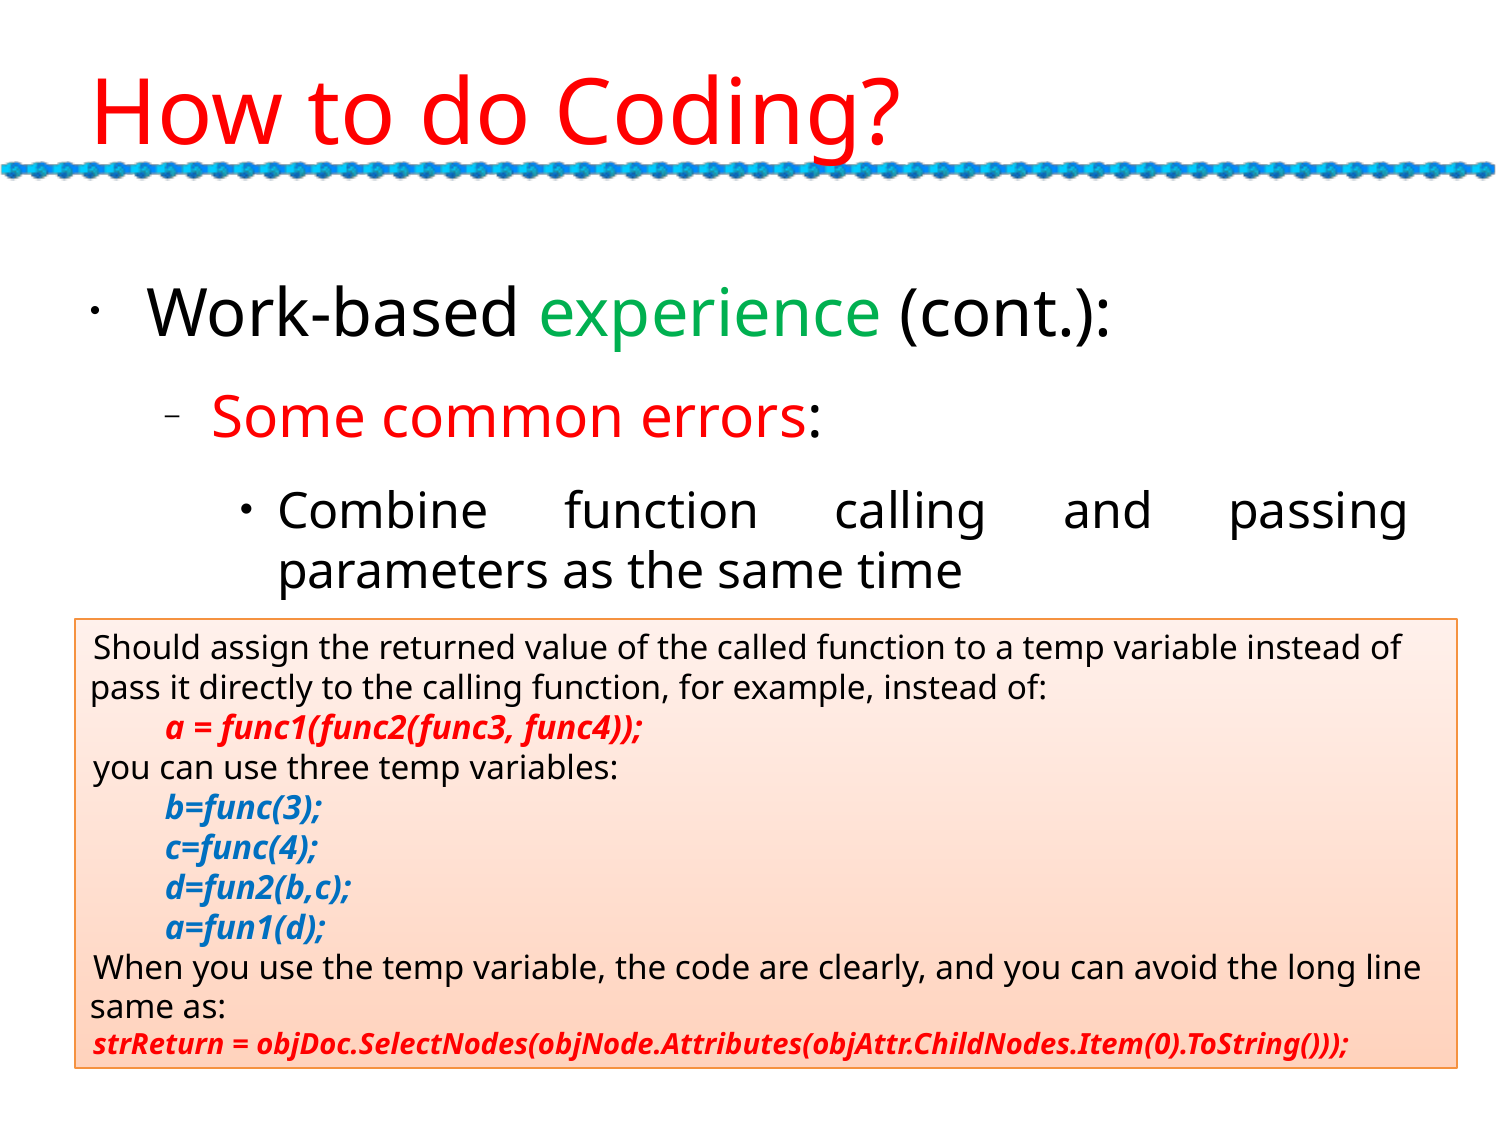

How to do Coding?
# Work-based experience (cont.):
Some common errors:
Combine function calling and passing parameters as the same time
Should assign the returned value of the called function to a temp variable instead of pass it directly to the calling function, for example, instead of:
	a = func1(func2(func3, func4));
you can use three temp variables:
	b=func(3);
	c=func(4);
	d=fun2(b,c);
	a=fun1(d);
When you use the temp variable, the code are clearly, and you can avoid the long line same as:
strReturn = objDoc.SelectNodes(objNode.Attributes(objAttr.ChildNodes.Item(0).ToString()));